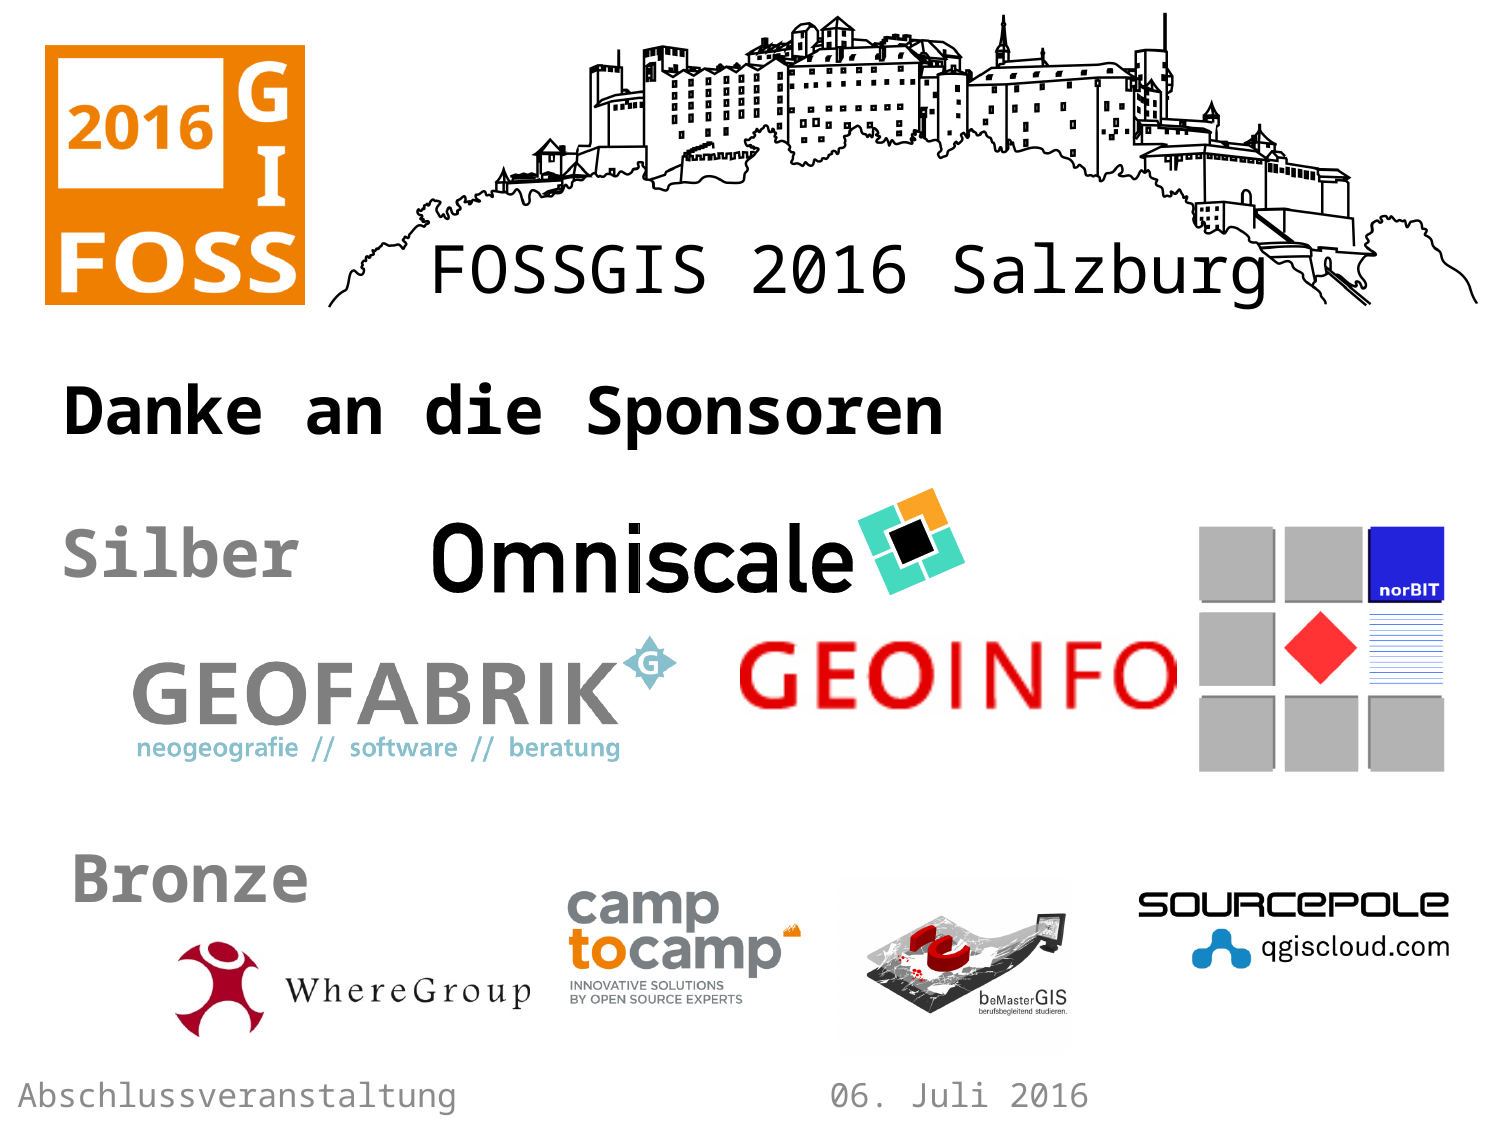

FOSSGIS 2016 Salzburg
Danke an die Sponsoren
Silber
Bronze
# Abschlussveranstaltung						06. Juli 2016